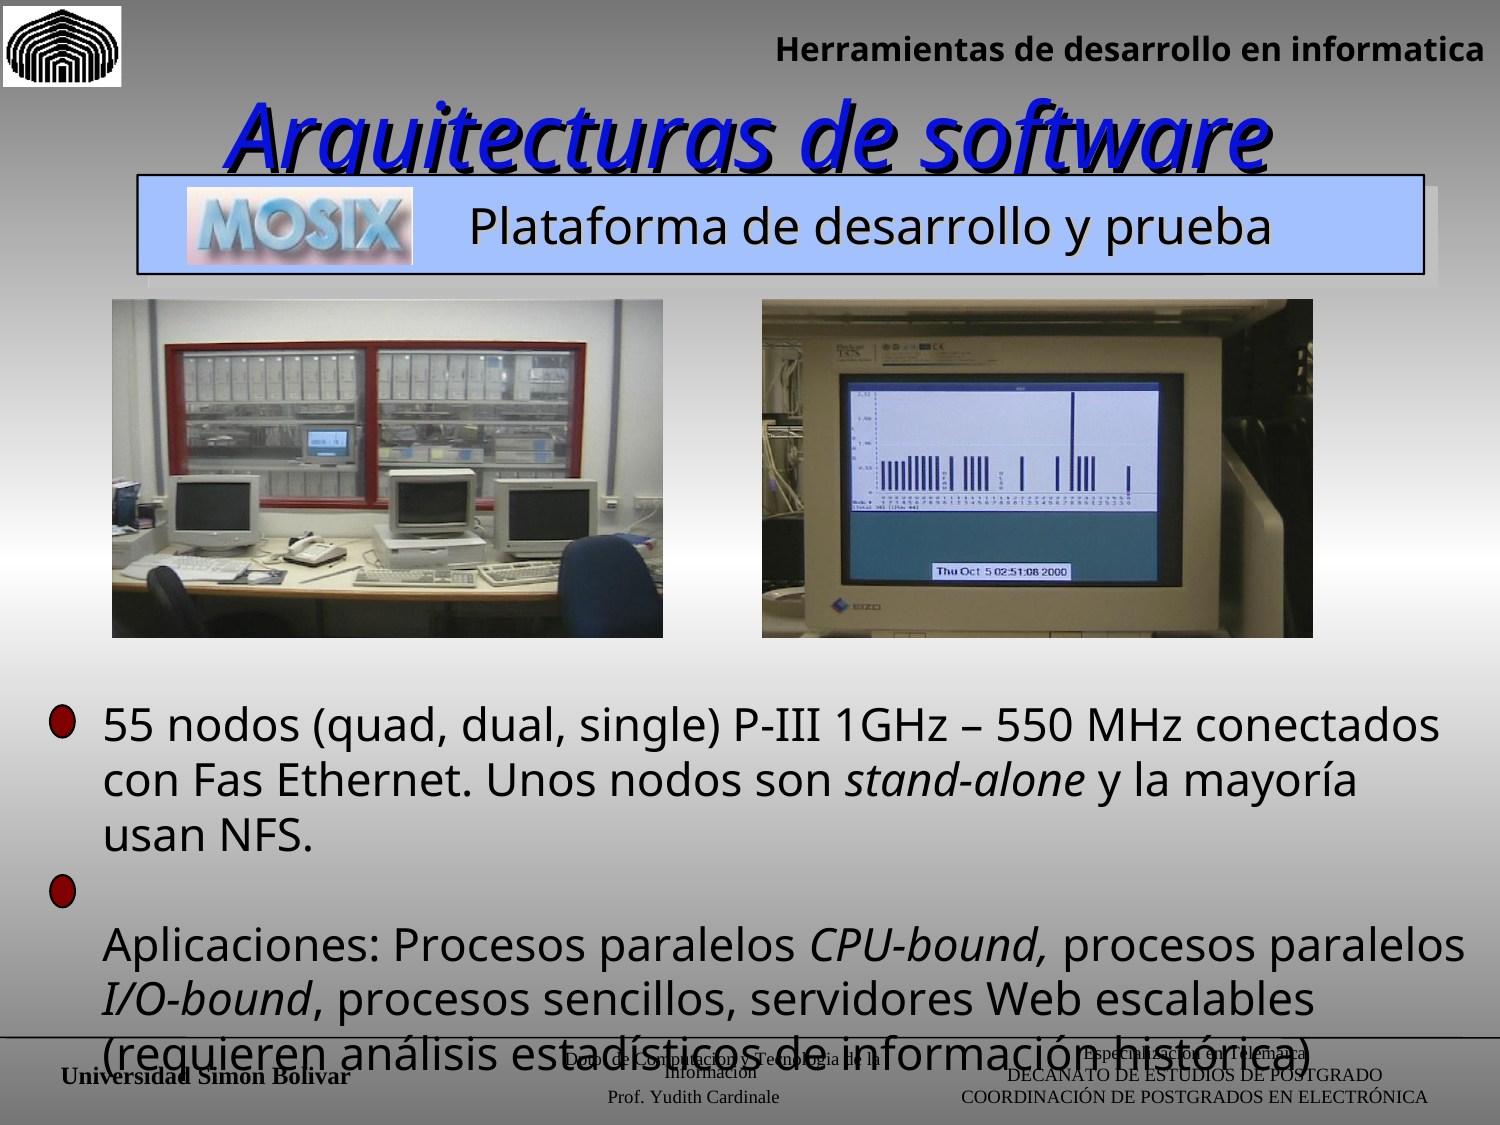

Arquitecturas de software
 Plataforma de desarrollo y prueba
55 nodos (quad, dual, single) P-III 1GHz – 550 MHz conectados con Fas Ethernet. Unos nodos son stand-alone y la mayoría usan NFS.
Aplicaciones: Procesos paralelos CPU-bound, procesos paralelos I/O-bound, procesos sencillos, servidores Web escalables (requieren análisis estadísticos de información histórica)